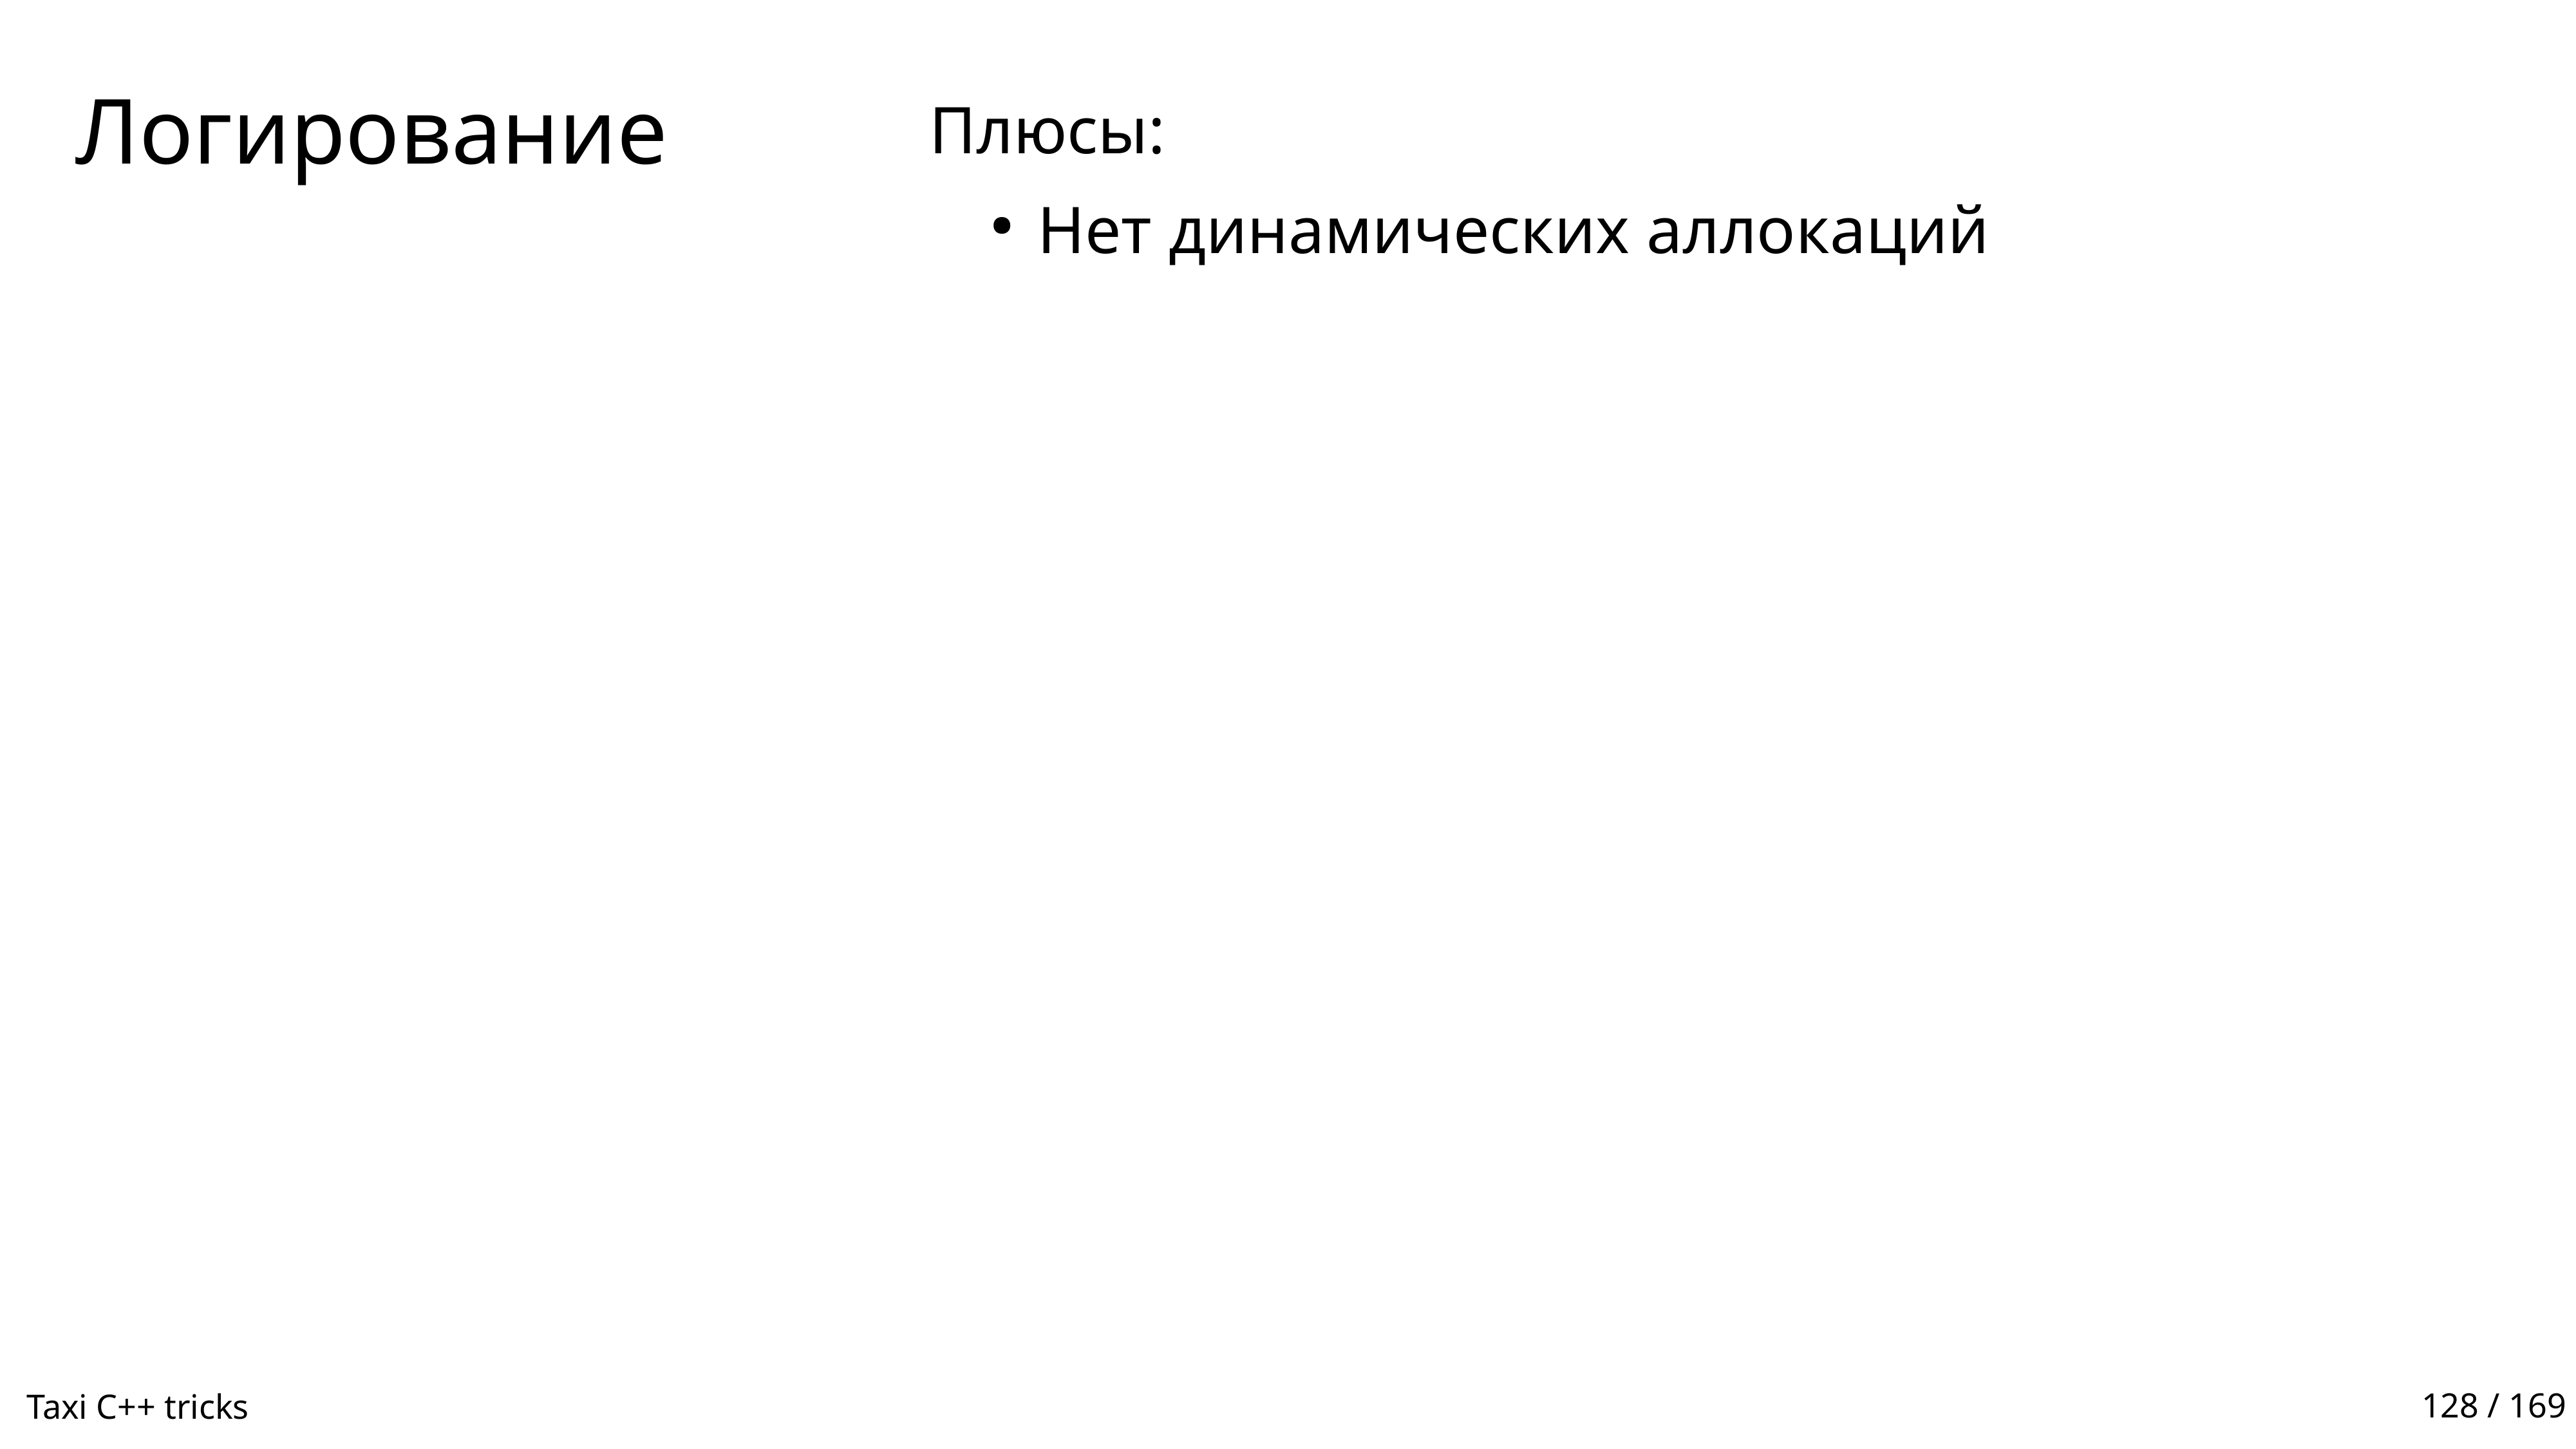

# Логирование
Плюсы:
 Нет динамических аллокаций
Taxi C++ tricks